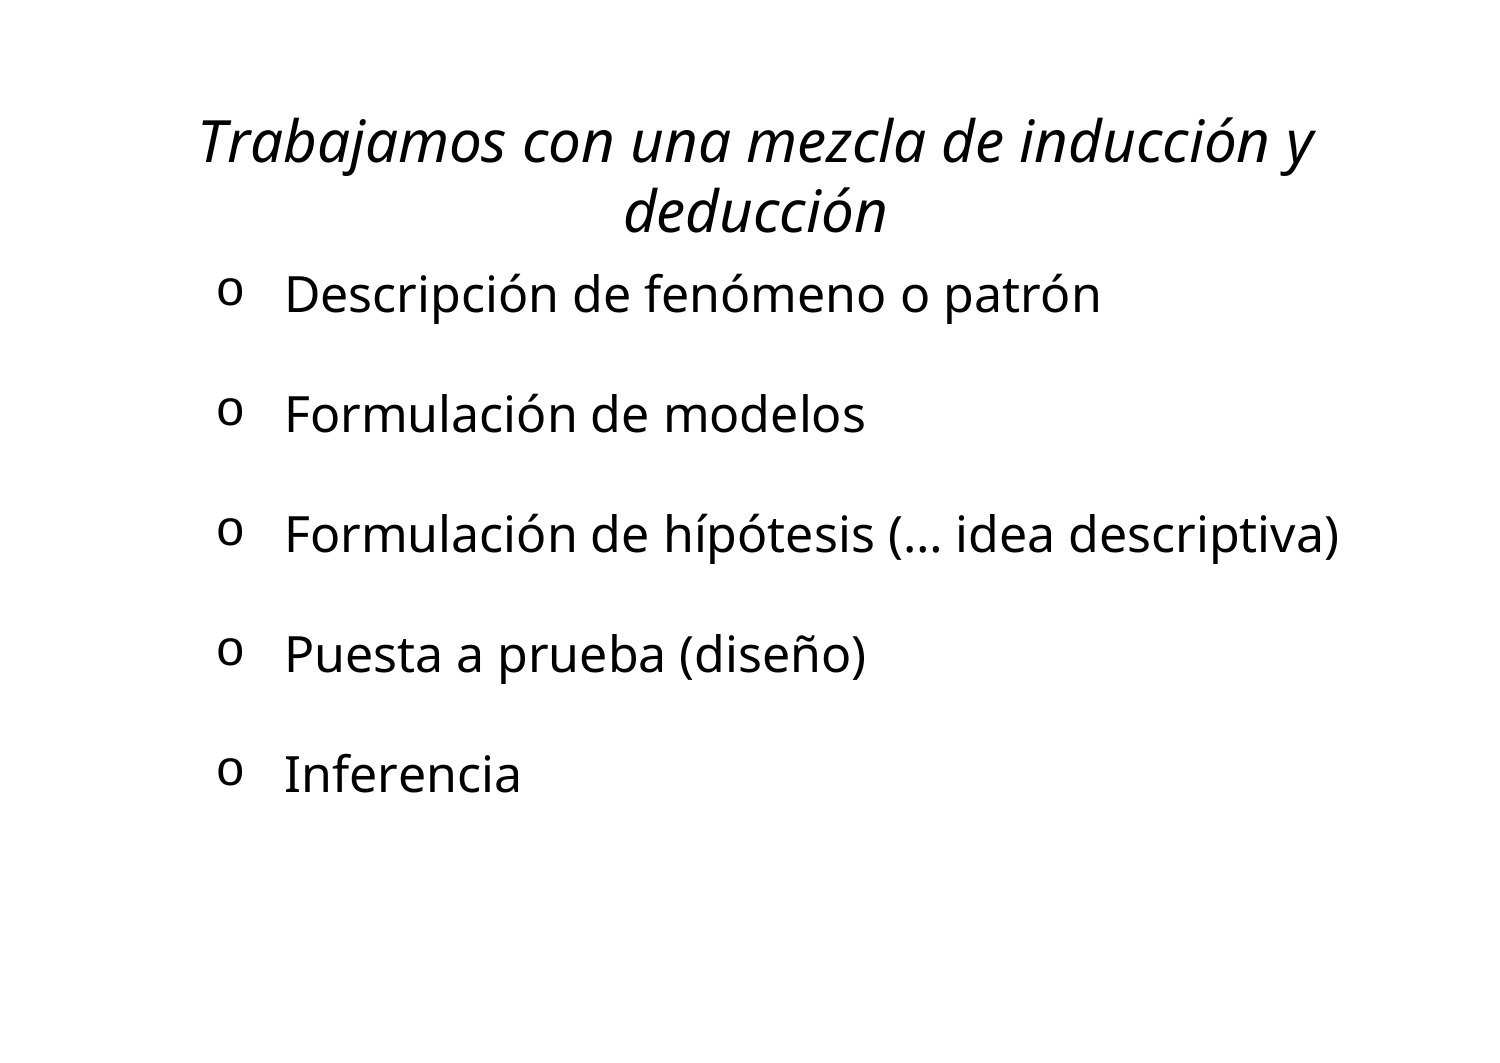

Trabajamos con una mezcla de inducción y deducción
 Descripción de fenómeno o patrón
 Formulación de modelos
 Formulación de hípótesis (… idea descriptiva)
 Puesta a prueba (diseño)
 Inferencia